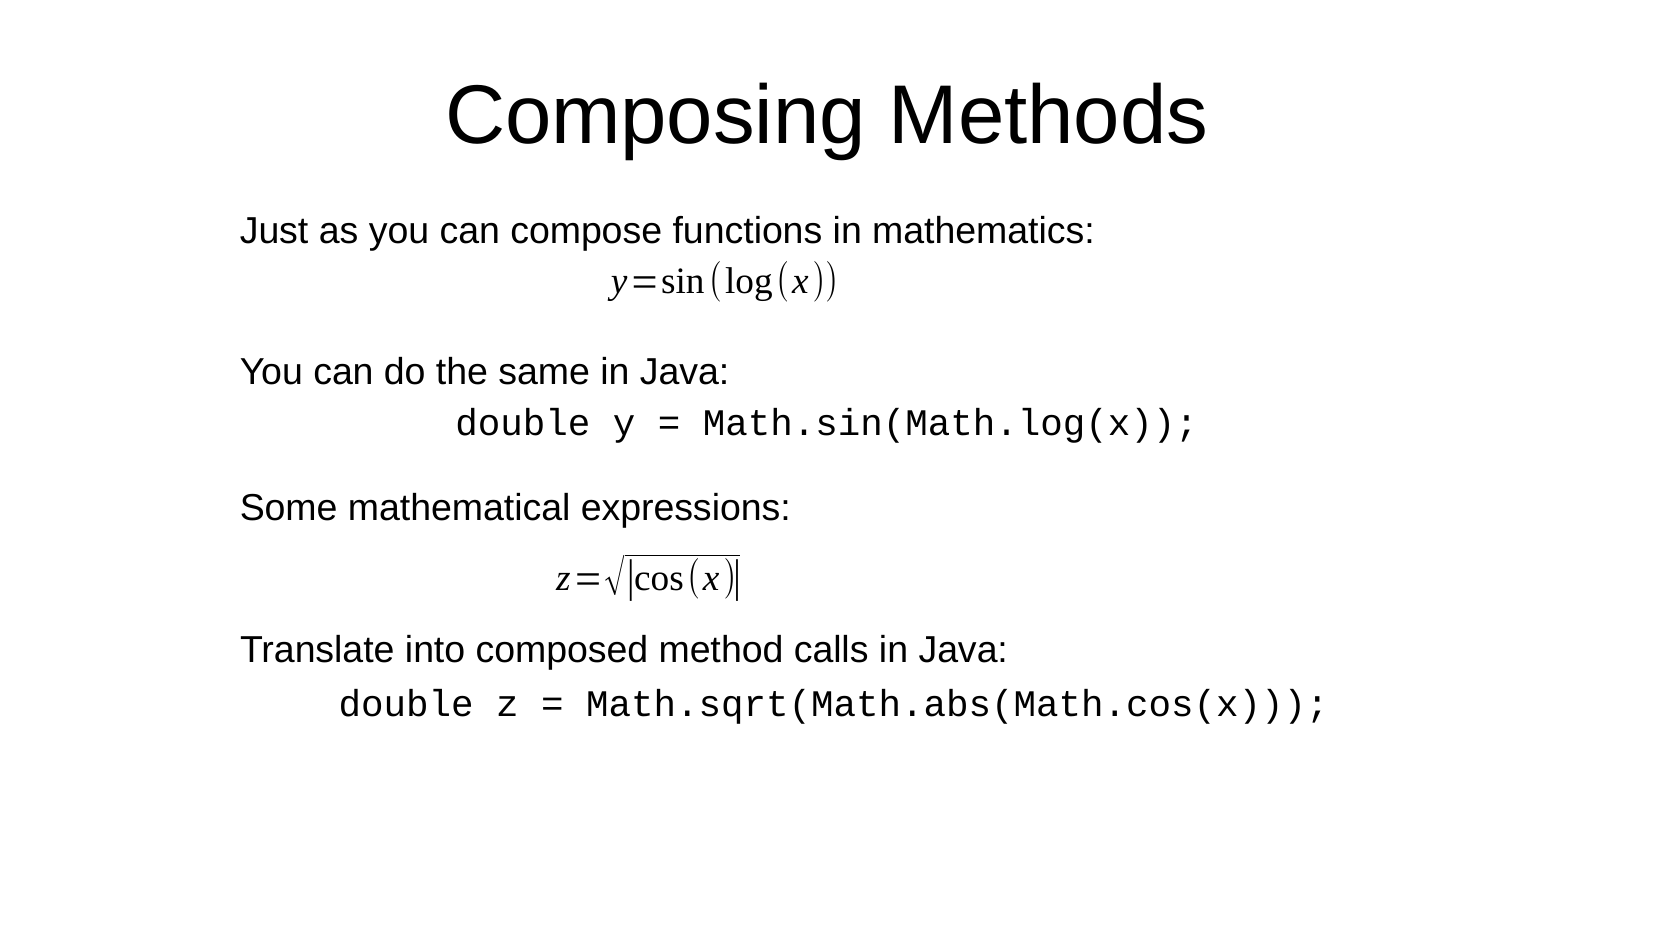

# Composing Methods
Just as you can compose functions in mathematics:
You can do the same in Java:
double y = Math.sin(Math.log(x));
Some mathematical expressions:
Translate into composed method calls in Java:
double z = Math.sqrt(Math.abs(Math.cos(x)));